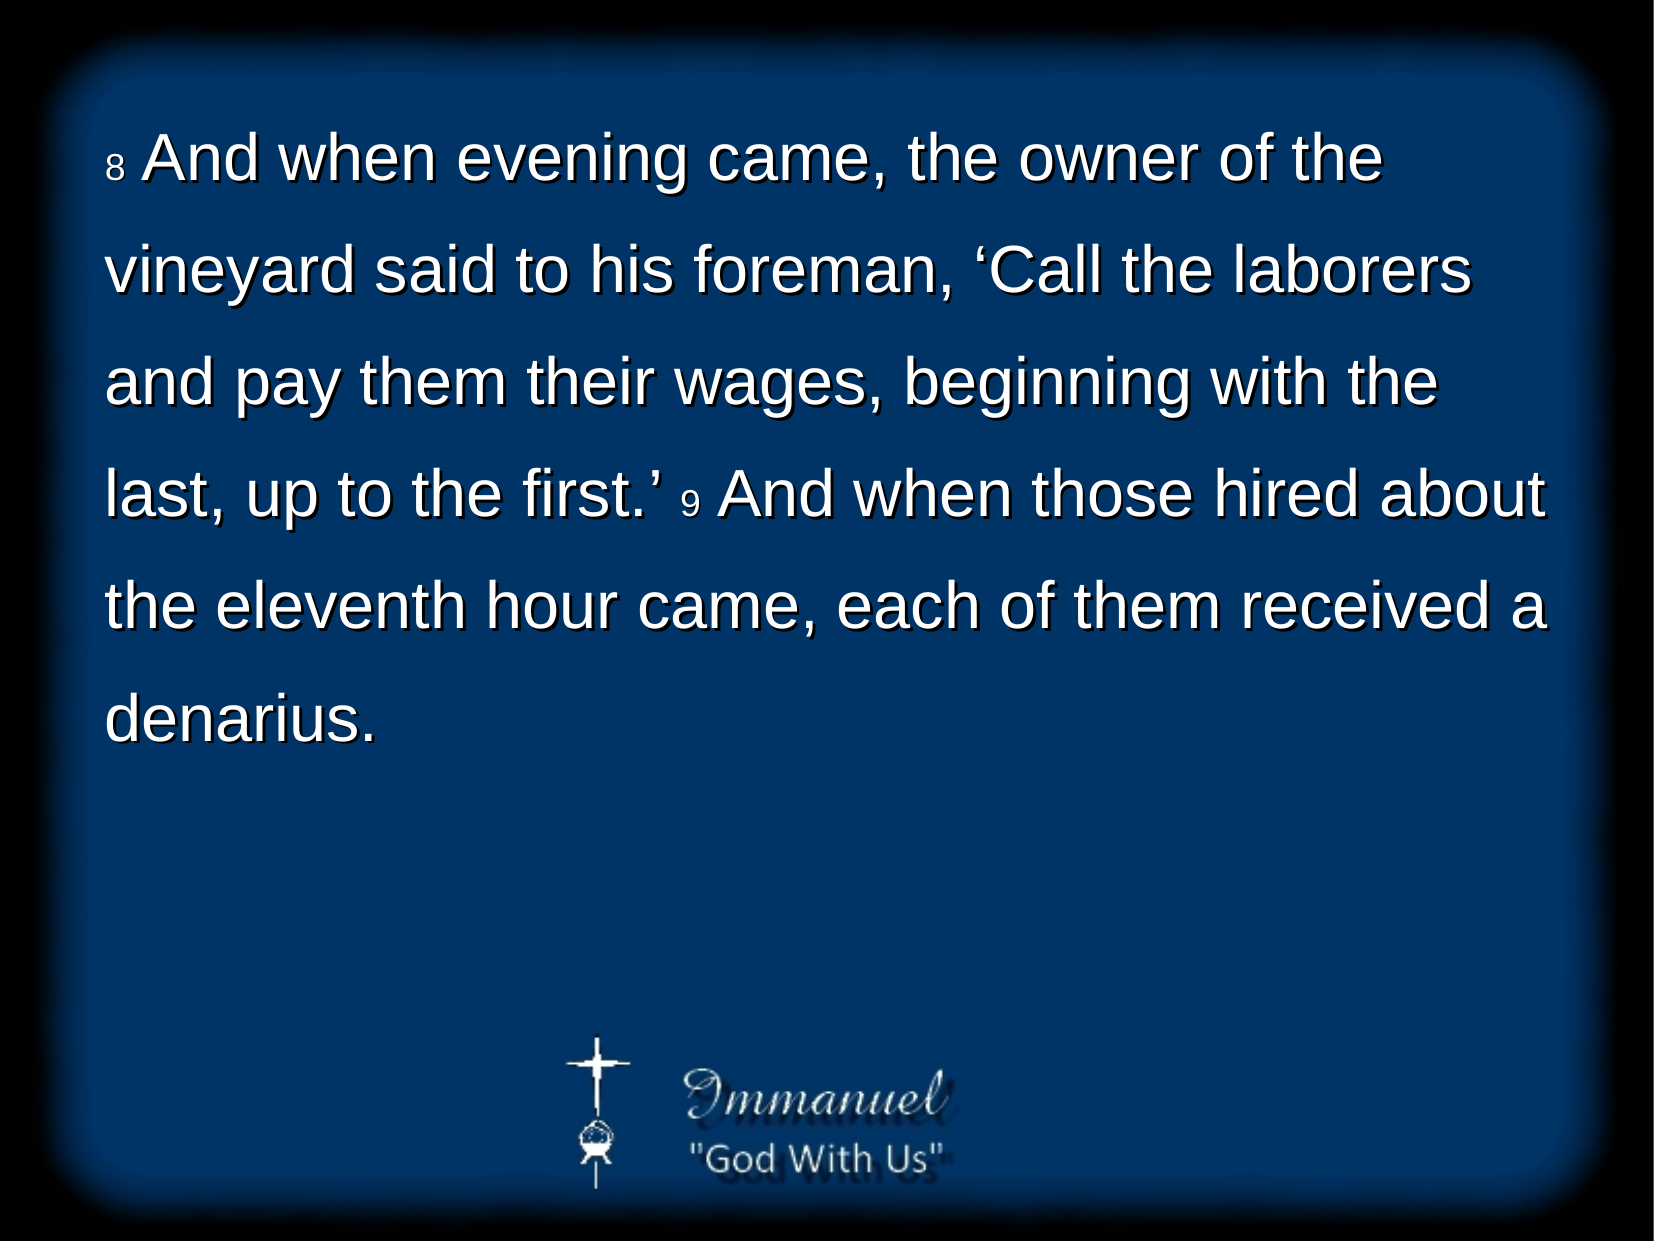

8 And when evening came, the owner of the vineyard said to his foreman, ‘Call the laborers and pay them their wages, beginning with the last, up to the first.’ 9 And when those hired about the eleventh hour came, each of them received a denarius.